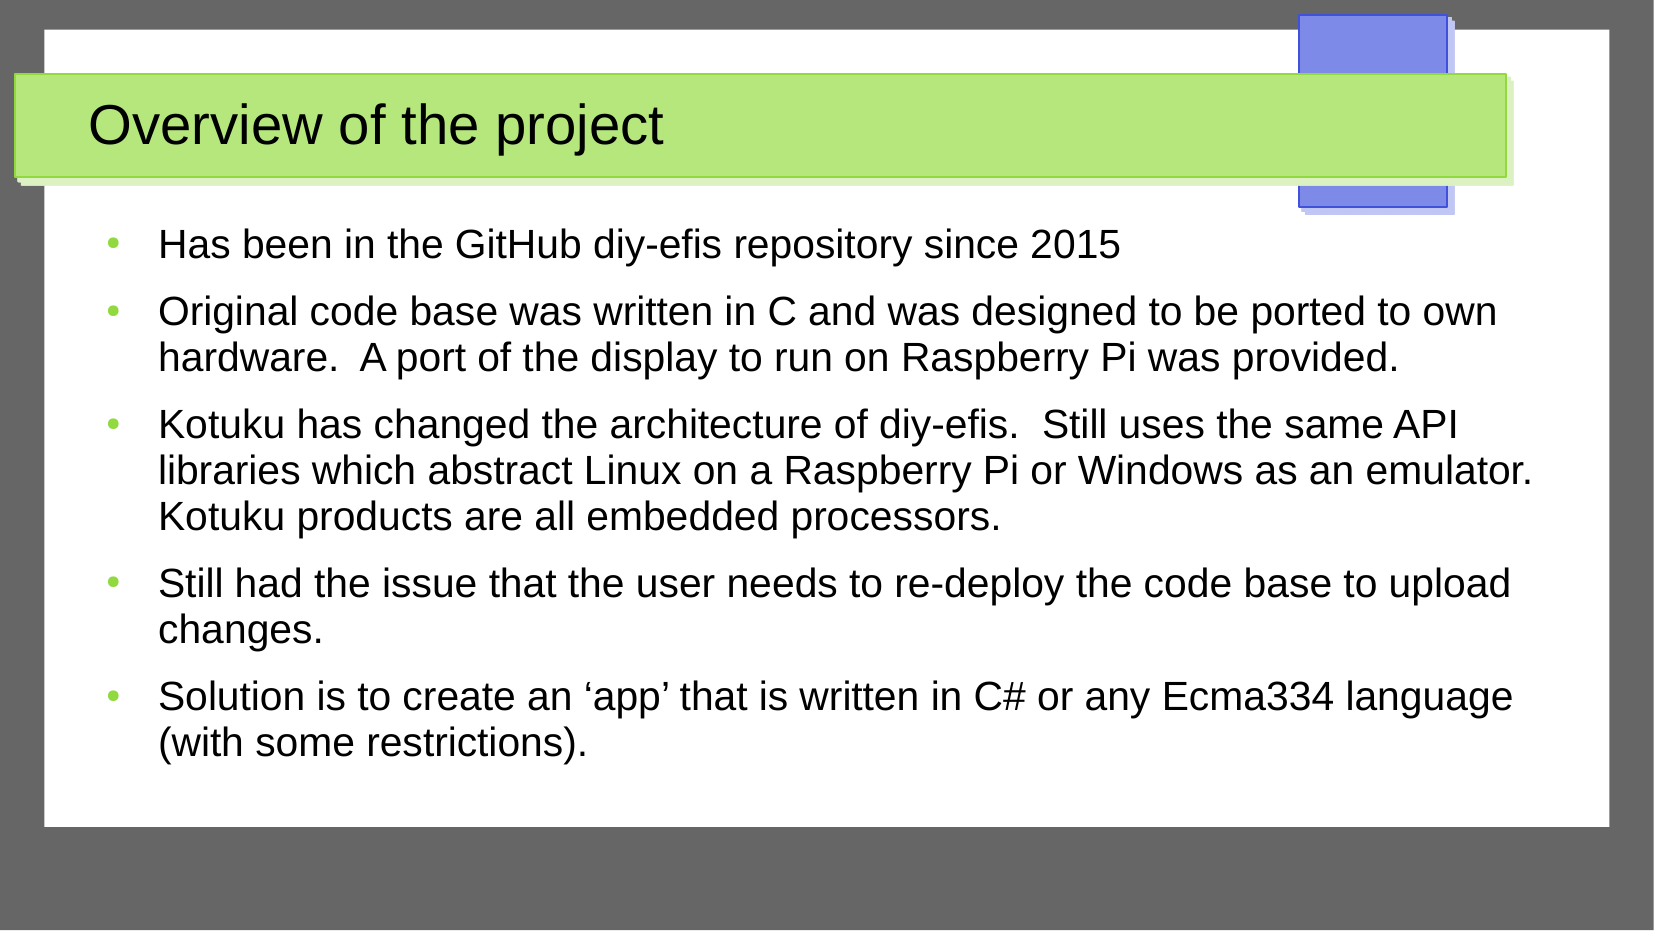

# Overview of the project
Has been in the GitHub diy-efis repository since 2015
Original code base was written in C and was designed to be ported to own hardware. A port of the display to run on Raspberry Pi was provided.
Kotuku has changed the architecture of diy-efis. Still uses the same API libraries which abstract Linux on a Raspberry Pi or Windows as an emulator. Kotuku products are all embedded processors.
Still had the issue that the user needs to re-deploy the code base to upload changes.
Solution is to create an ‘app’ that is written in C# or any Ecma334 language (with some restrictions).